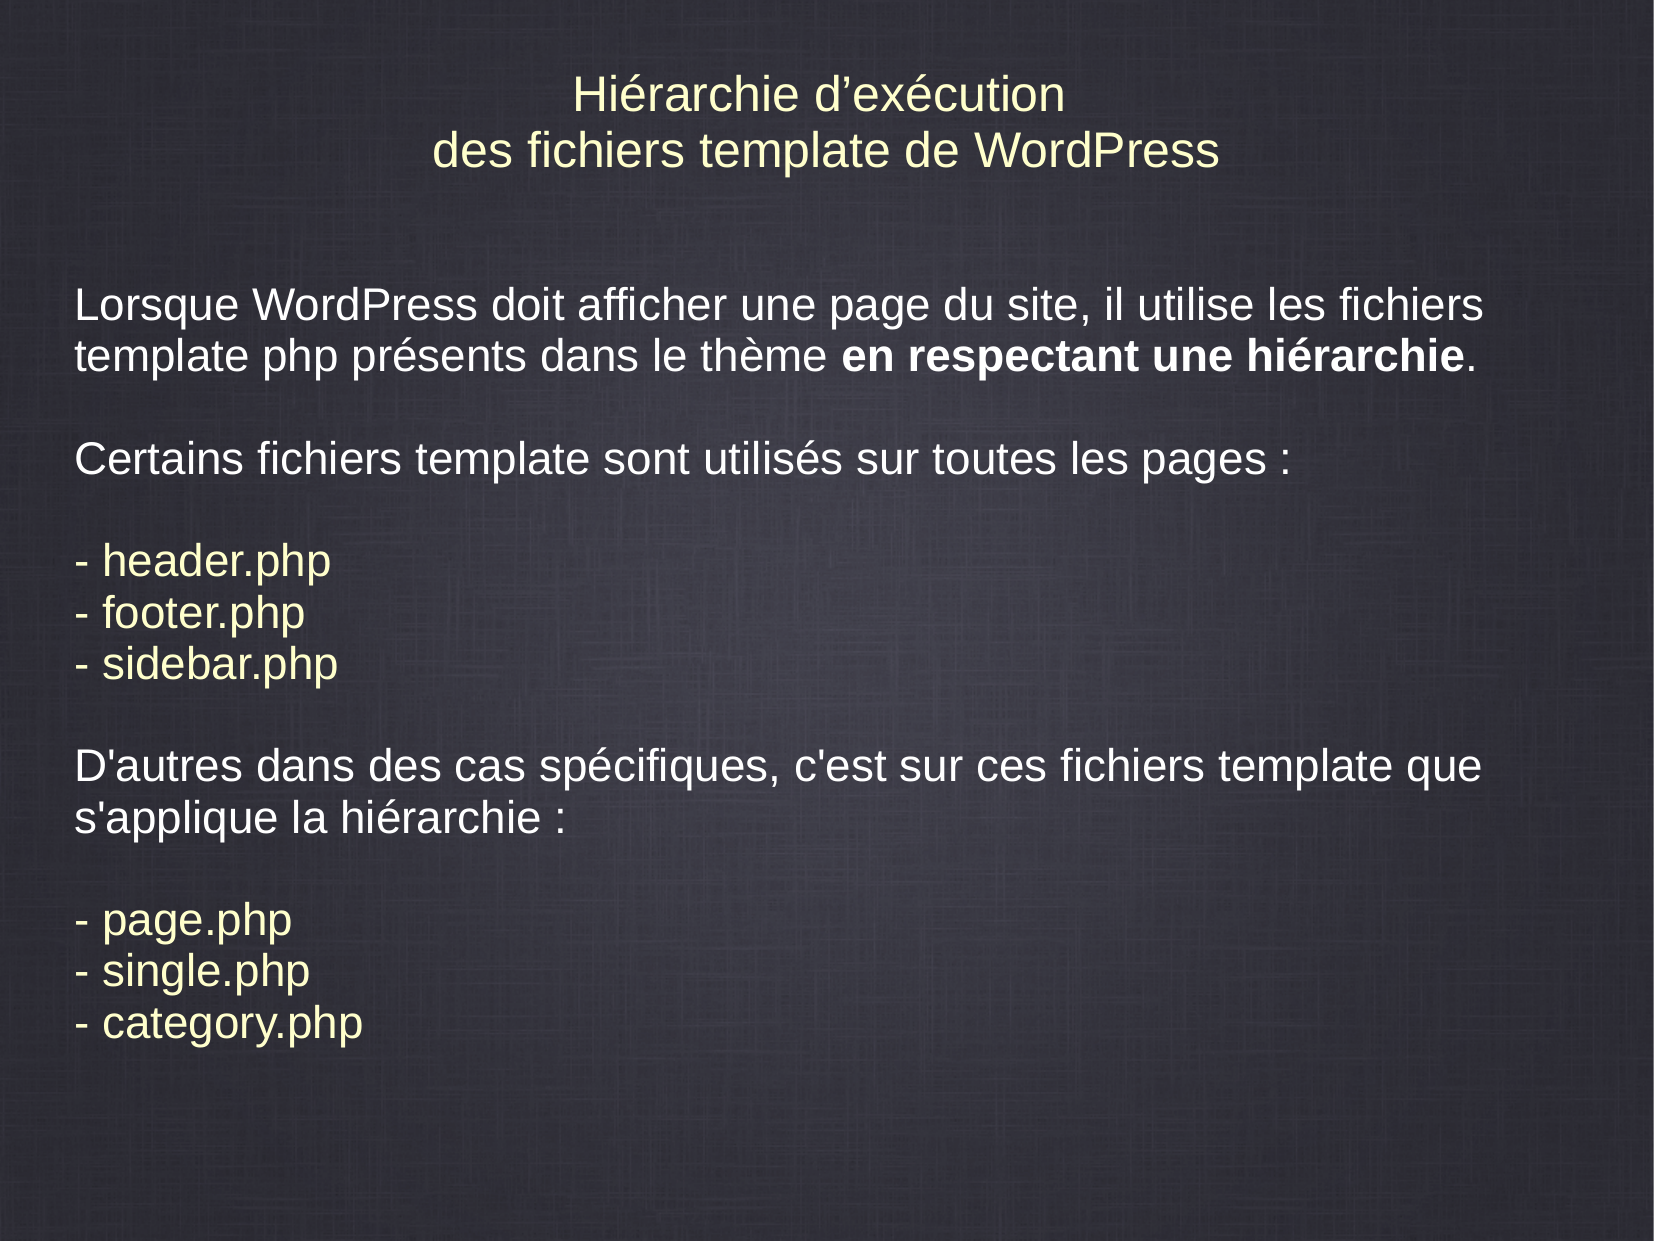

Hiérarchie d’exécution
des fichiers template de WordPress
Lorsque WordPress doit afficher une page du site, il utilise les fichiers template php présents dans le thème en respectant une hiérarchie.
Certains fichiers template sont utilisés sur toutes les pages :
- header.php
- footer.php
- sidebar.php
D'autres dans des cas spécifiques, c'est sur ces fichiers template que s'applique la hiérarchie :
- page.php
- single.php
- category.php